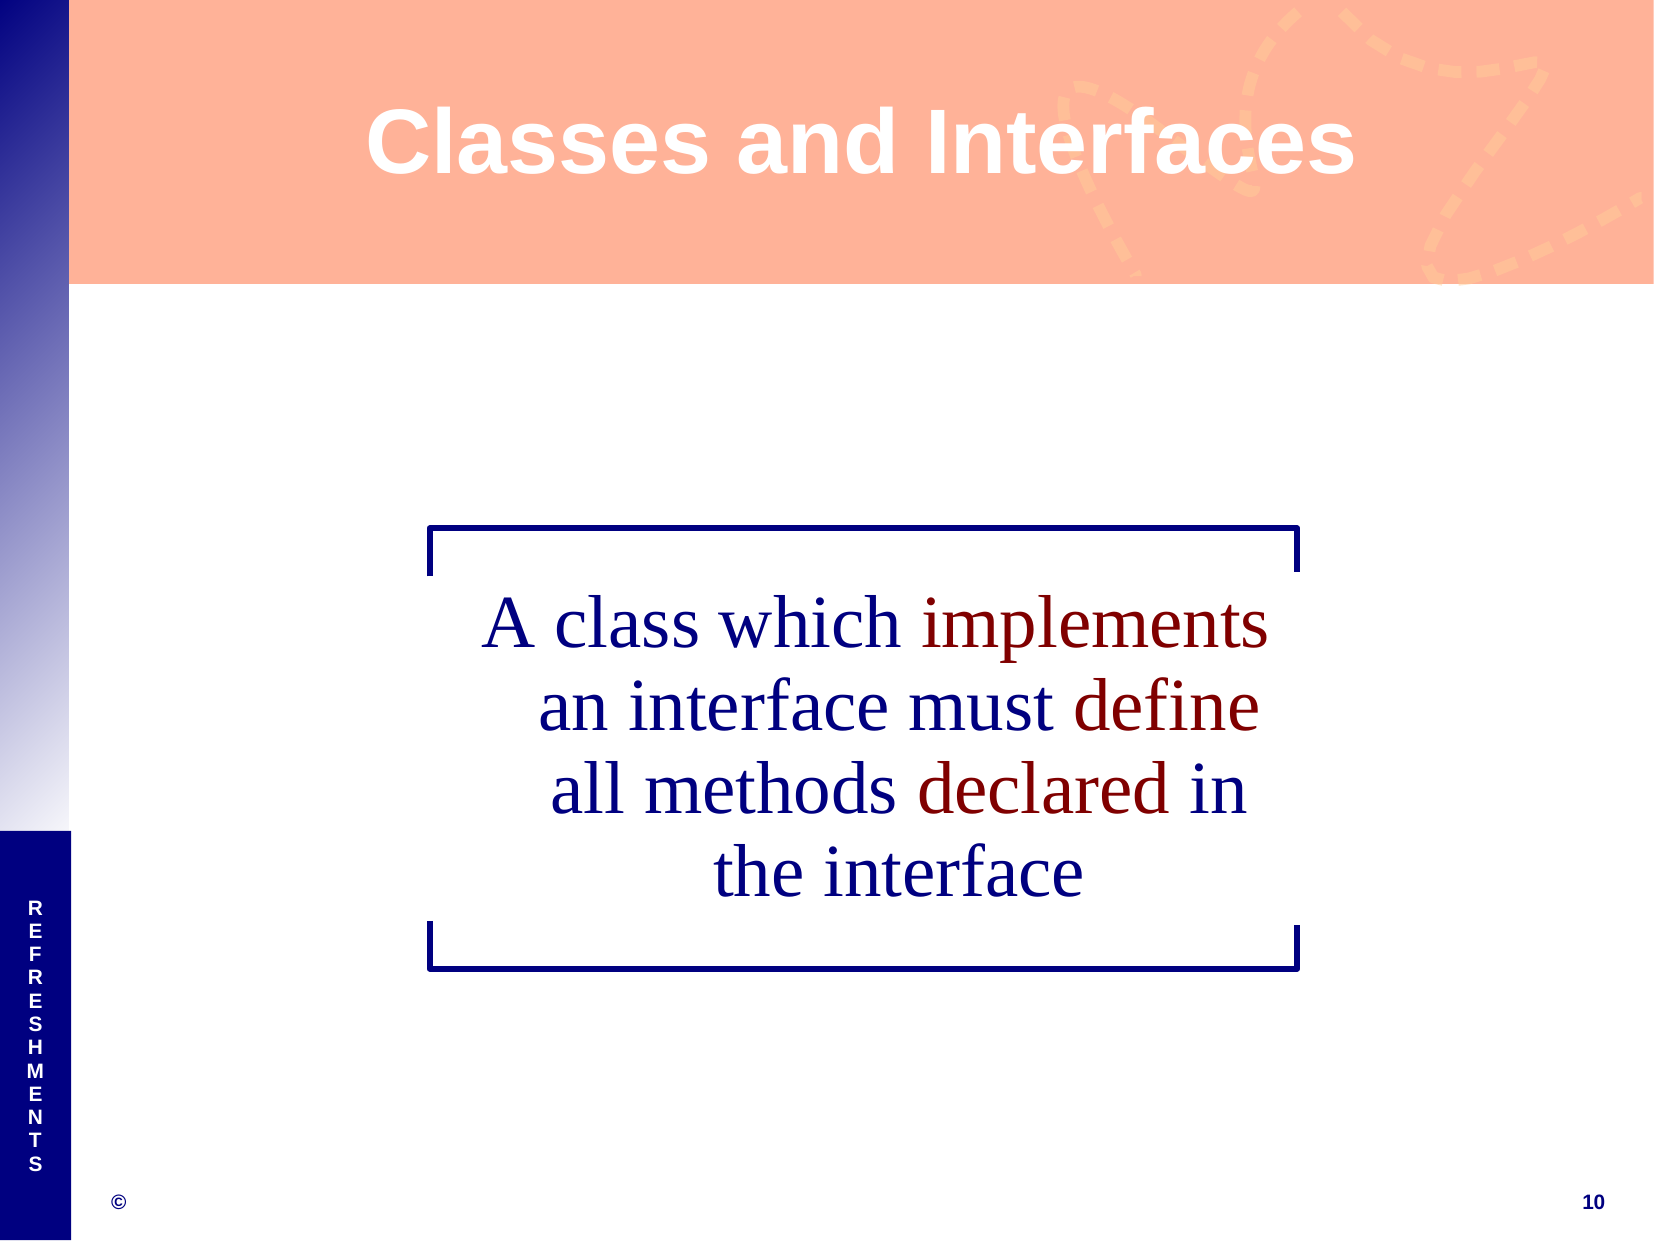

# Classes and Interfaces
A class which implements an interface must define all methods declared in the interface
R
E
F
R
E
S
H
M
E
N
T
S